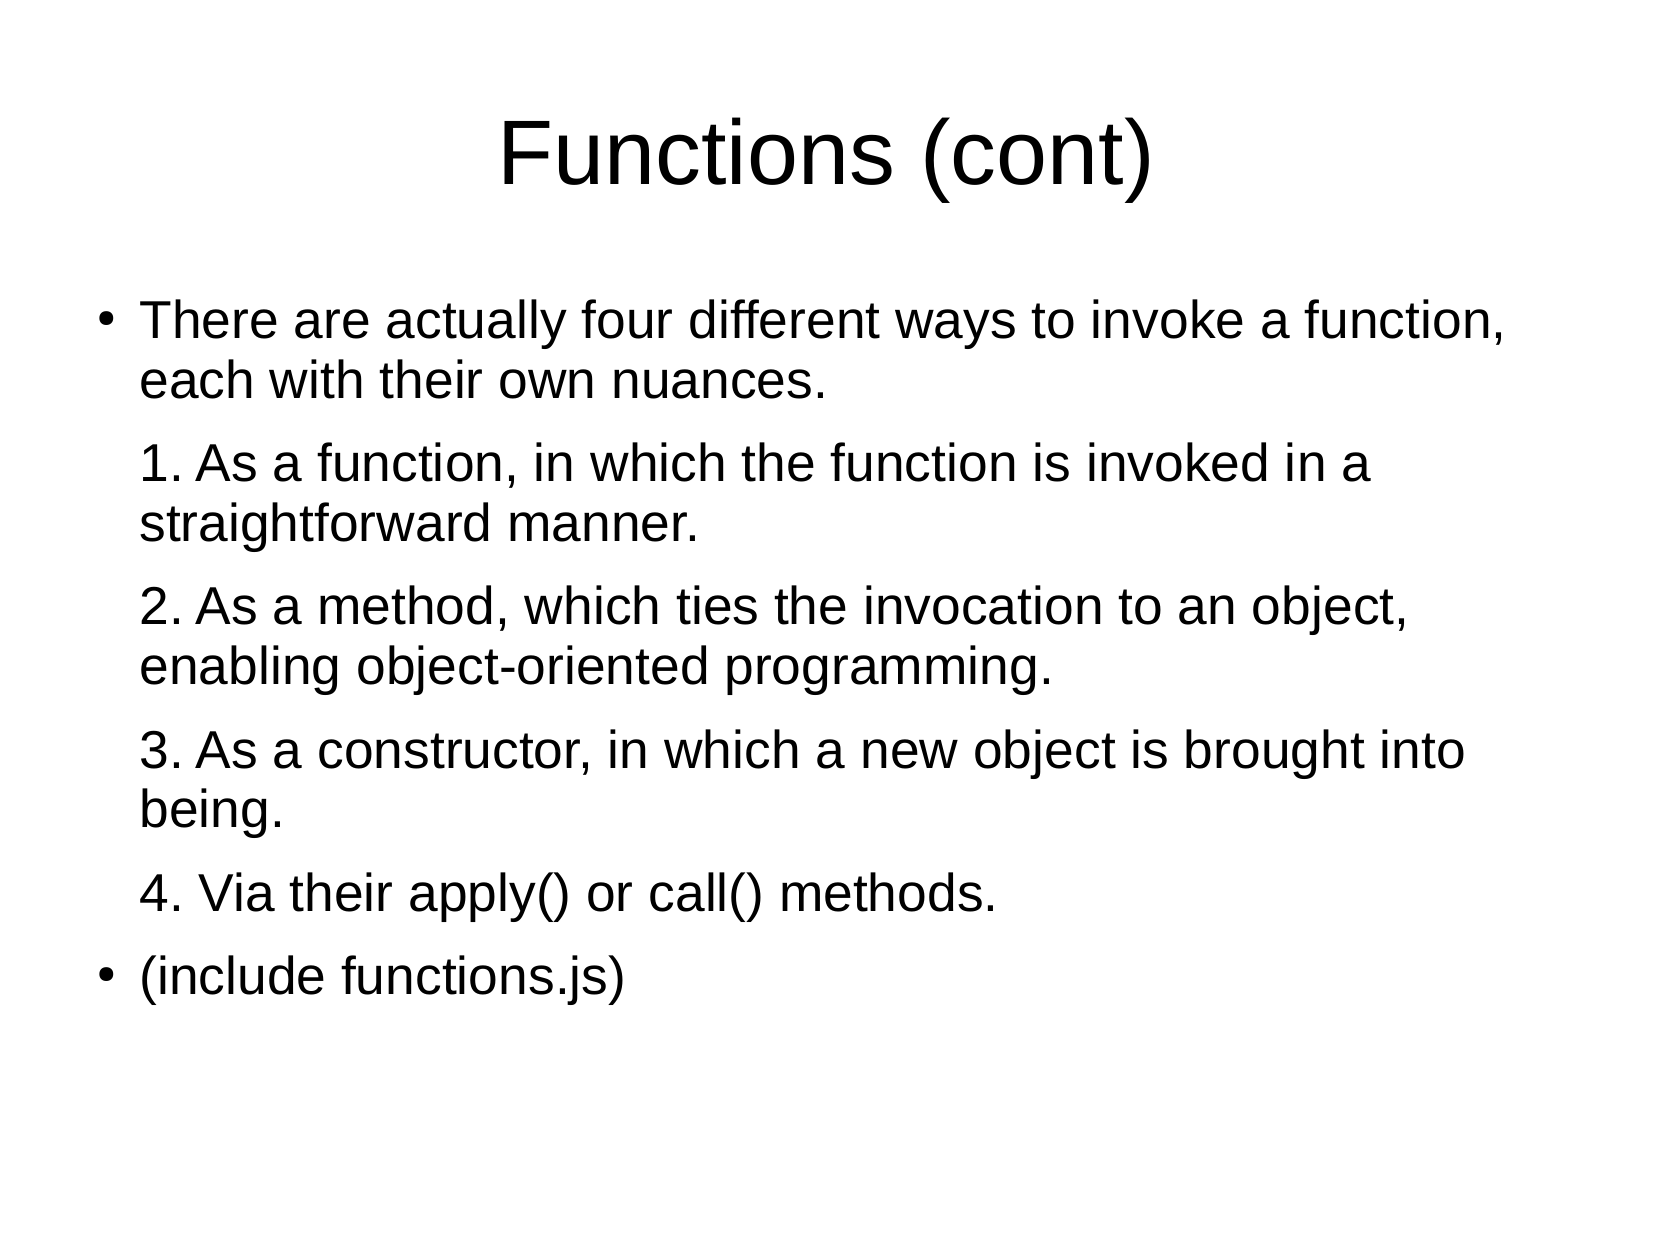

# Functions (cont)
There are actually four different ways to invoke a function, each with their own nuances.
1. As a function, in which the function is invoked in a straightforward manner.
2. As a method, which ties the invocation to an object, enabling object-oriented programming.
3. As a constructor, in which a new object is brought into being.
4. Via their apply() or call() methods.
(include functions.js)